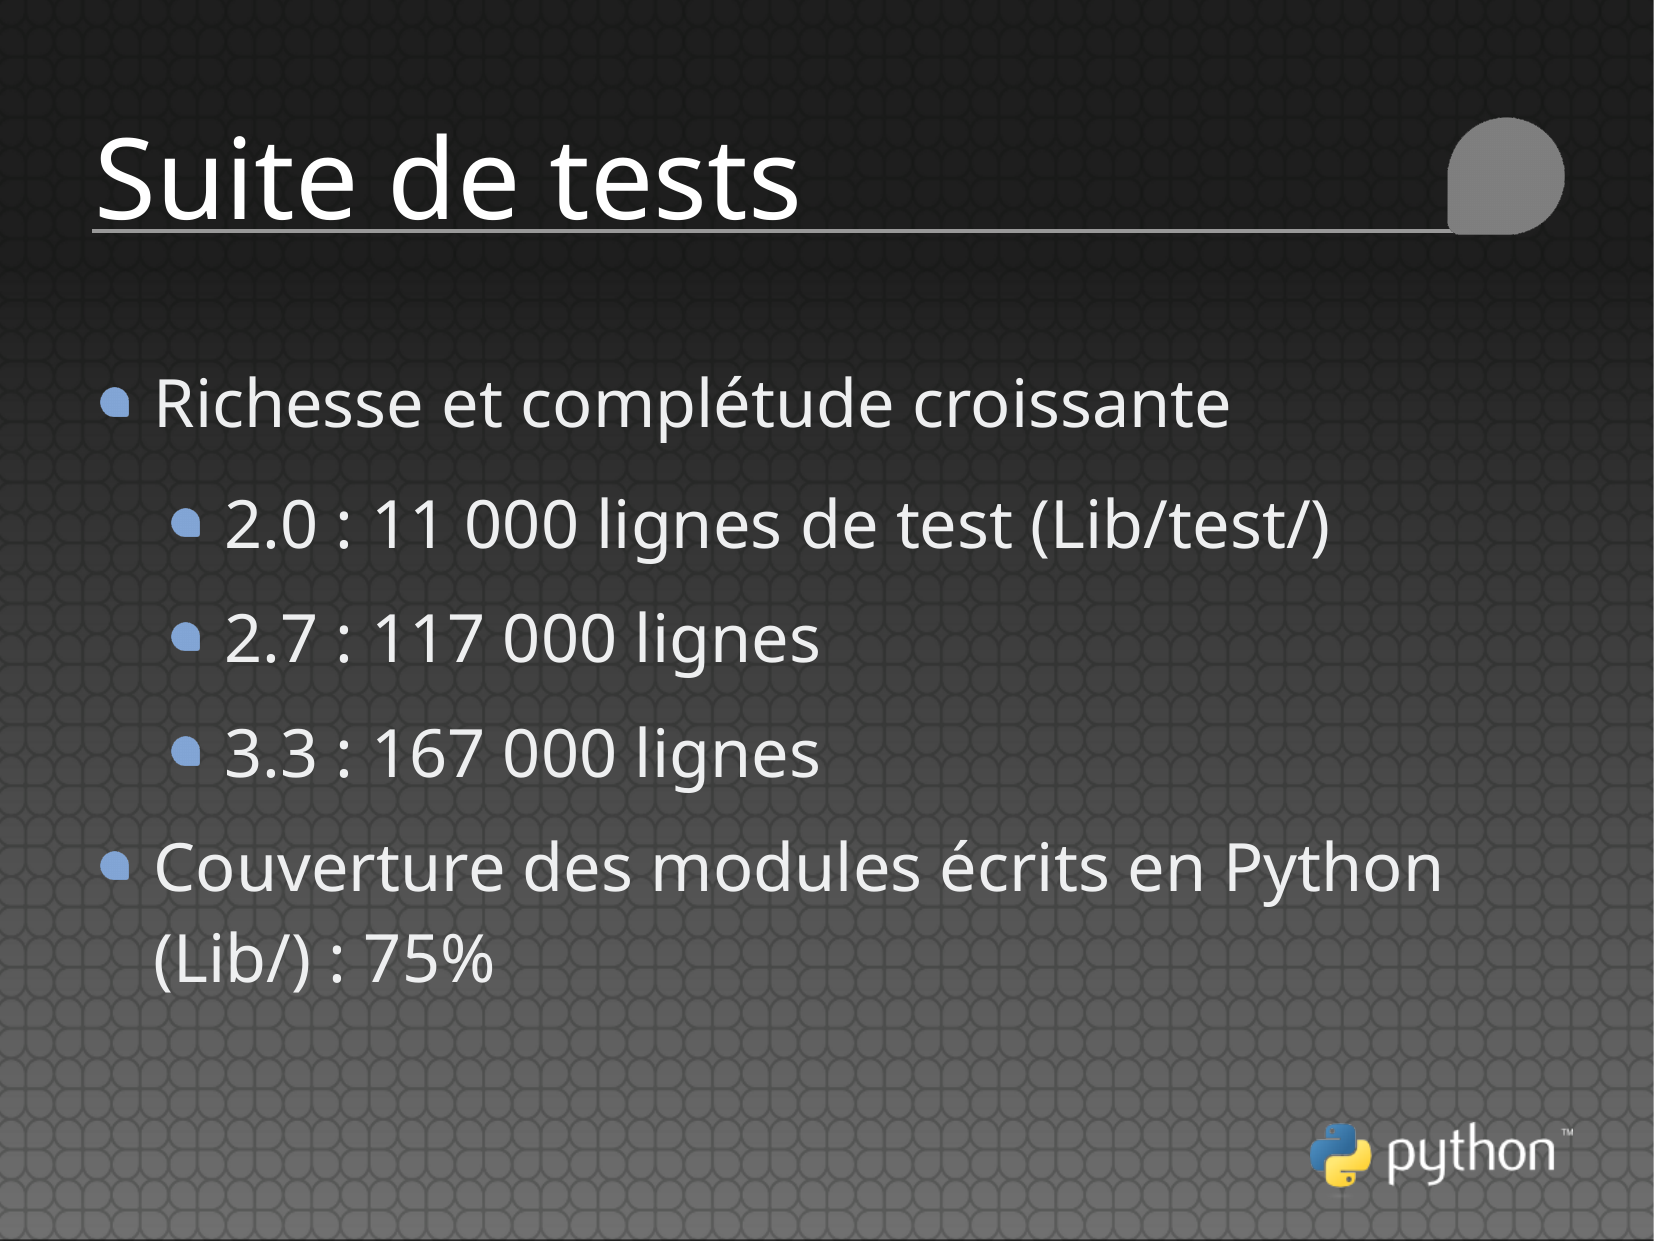

Suite de tests
# Richesse et complétude croissante
2.0 : 11 000 lignes de test (Lib/test/)
2.7 : 117 000 lignes
3.3 : 167 000 lignes
Couverture des modules écrits en Python (Lib/) : 75%